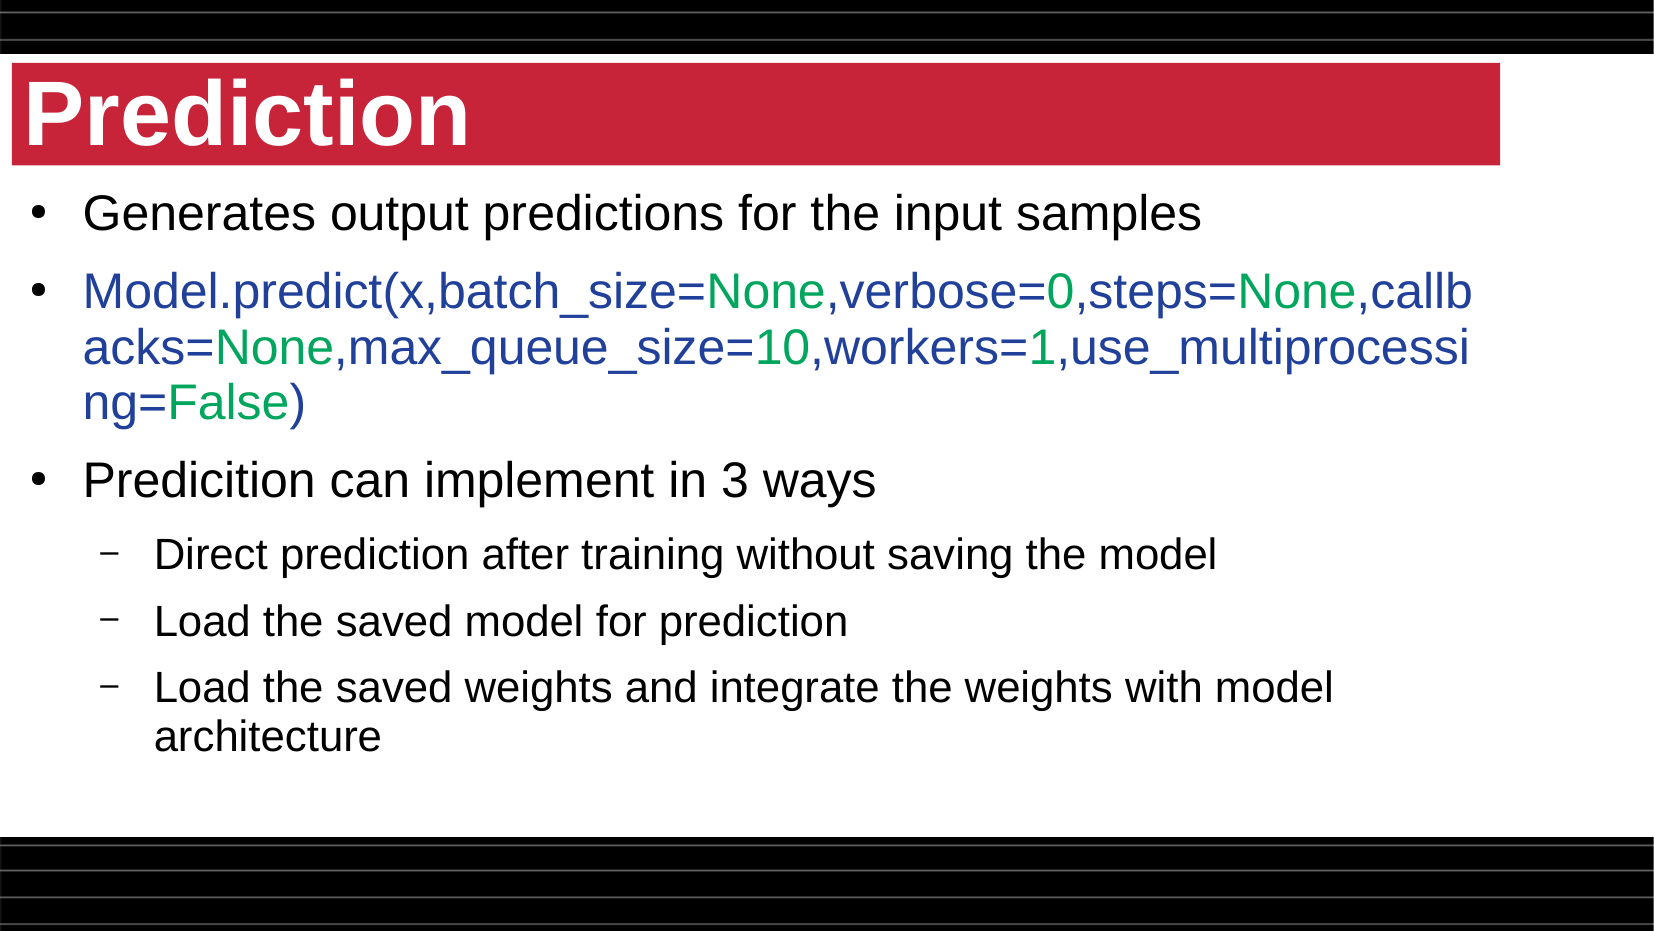

# Prediction
Generates output predictions for the input samples
Model.predict(x,batch_size=None,verbose=0,steps=None,callbacks=None,max_queue_size=10,workers=1,use_multiprocessing=False)
Predicition can implement in 3 ways
Direct prediction after training without saving the model
Load the saved model for prediction
Load the saved weights and integrate the weights with model architecture